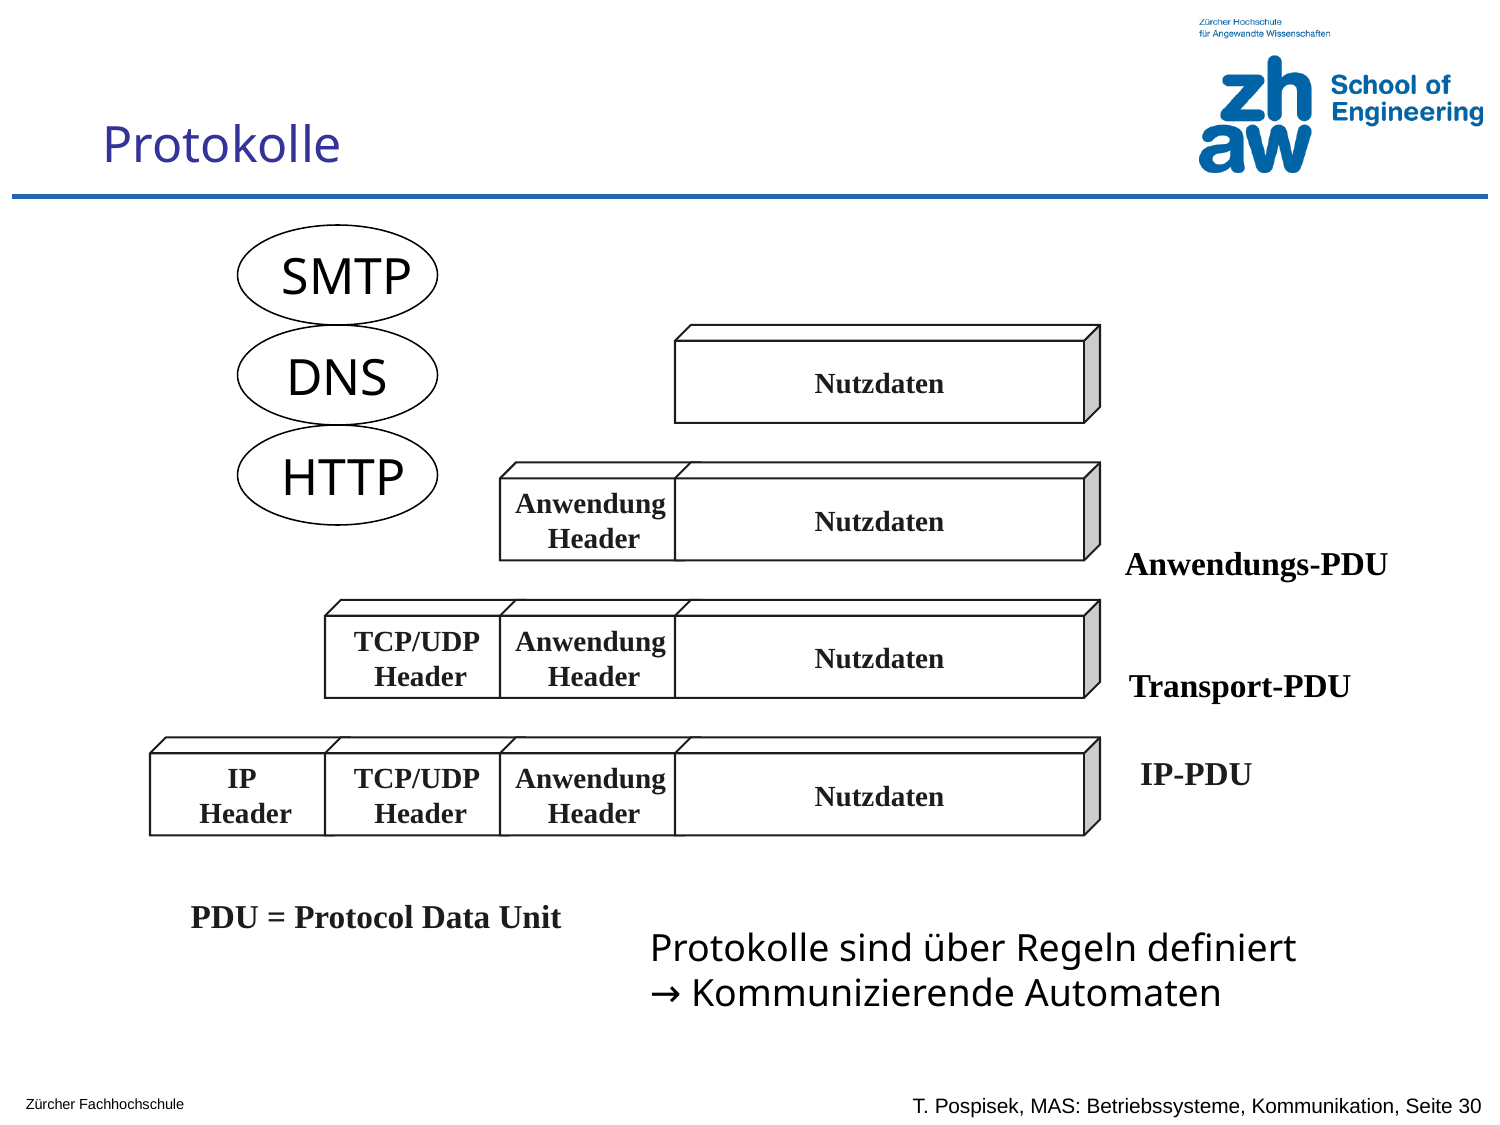

# Protokolle
SMTP
Nutzdaten
Anwendung
Header
Nutzdaten
Anwendungs-PDU
TCP/UDP
 Header
Anwendung
Header
Nutzdaten
Transport-PDU
IP
 Header
TCP/UDP
 Header
Anwendung
Header
Nutzdaten
IP-PDU
PDU = Protocol Data Unit
DNS
HTTP
Protokolle sind über Regeln definiert
→ Kommunizierende Automaten